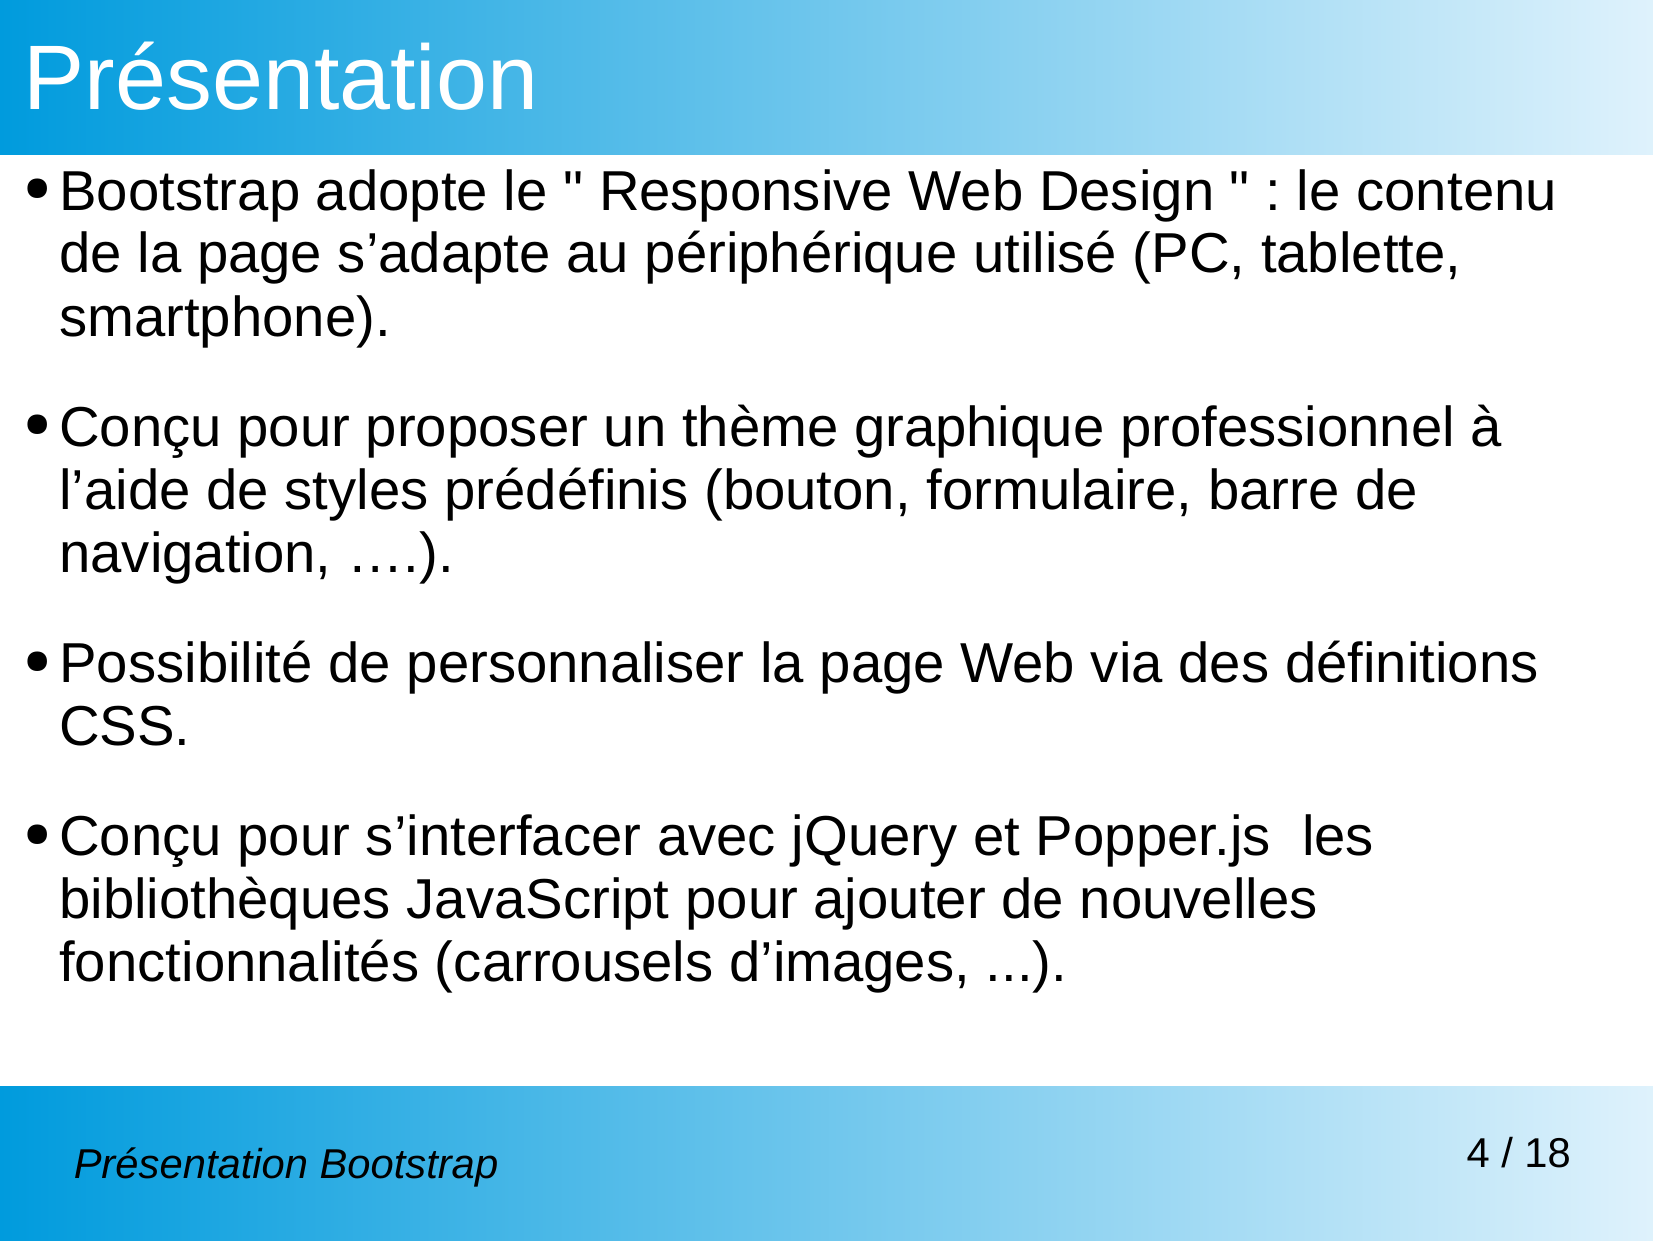

# Présentation
Bootstrap adopte le ʺ Responsive Web Design ʺ : le contenu de la page s’adapte au périphérique utilisé (PC, tablette, smartphone).
Conçu pour proposer un thème graphique professionnel à l’aide de styles prédéfinis (bouton, formulaire, barre de navigation, ….).
Possibilité de personnaliser la page Web via des définitions CSS.
Conçu pour s’interfacer avec jQuery et Popper.js les bibliothèques JavaScript pour ajouter de nouvelles fonctionnalités (carrousels d’images, ...).